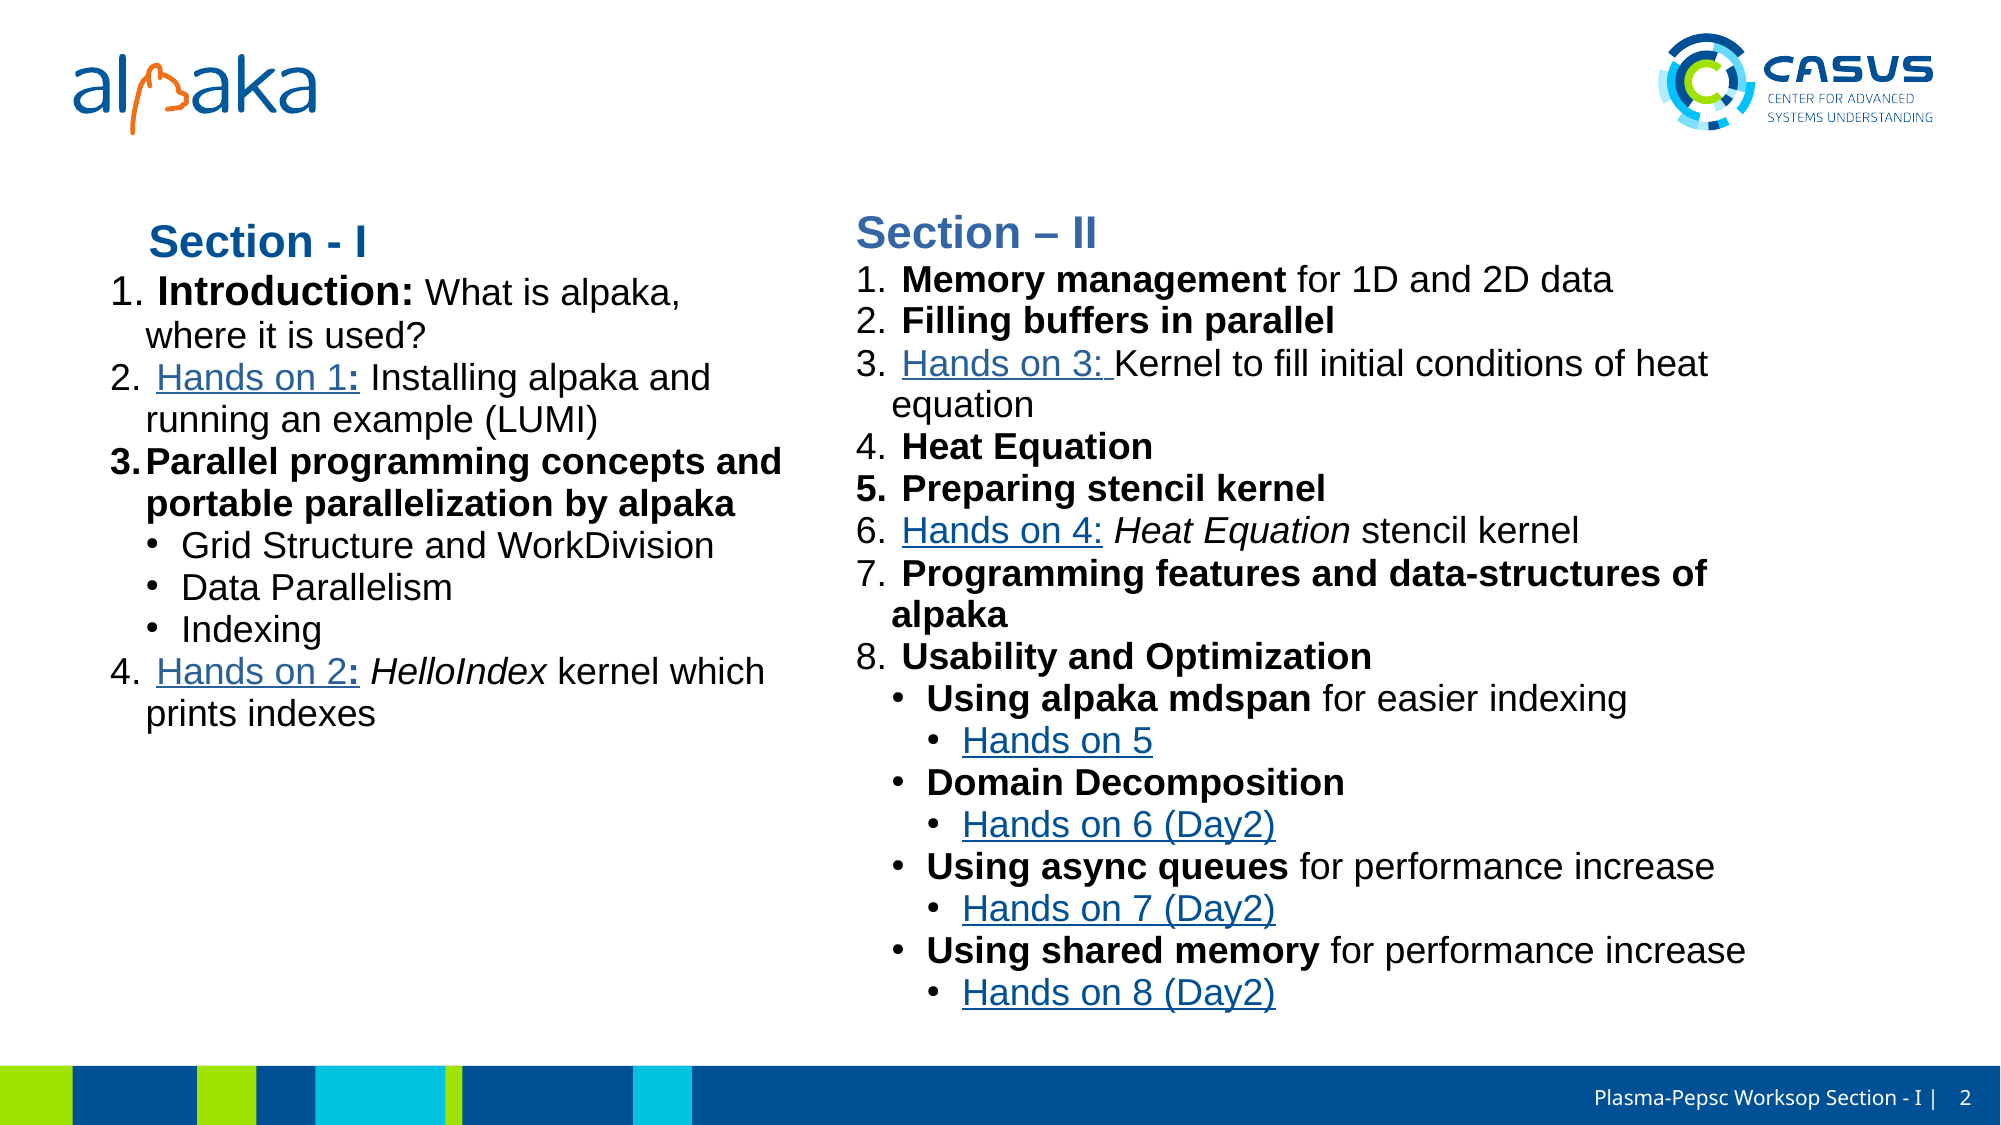

Section - I
 Introduction: What is alpaka, where it is used?
 Hands on 1: Installing alpaka and running an example (LUMI)
Parallel programming concepts and portable parallelization by alpaka
Grid Structure and WorkDivision
Data Parallelism
Indexing
 Hands on 2: HelloIndex kernel which prints indexes
Section – II
 Memory management for 1D and 2D data
 Filling buffers in parallel
 Hands on 3: Kernel to fill initial conditions of heat equation
 Heat Equation
 Preparing stencil kernel
 Hands on 4: Heat Equation stencil kernel
 Programming features and data-structures of alpaka
 Usability and Optimization
Using alpaka mdspan for easier indexing
Hands on 5
Domain Decomposition
Hands on 6 (Day2)
Using async queues for performance increase
Hands on 7 (Day2)
Using shared memory for performance increase
Hands on 8 (Day2)
Plasma-Pepsc Worksop Section - I
2